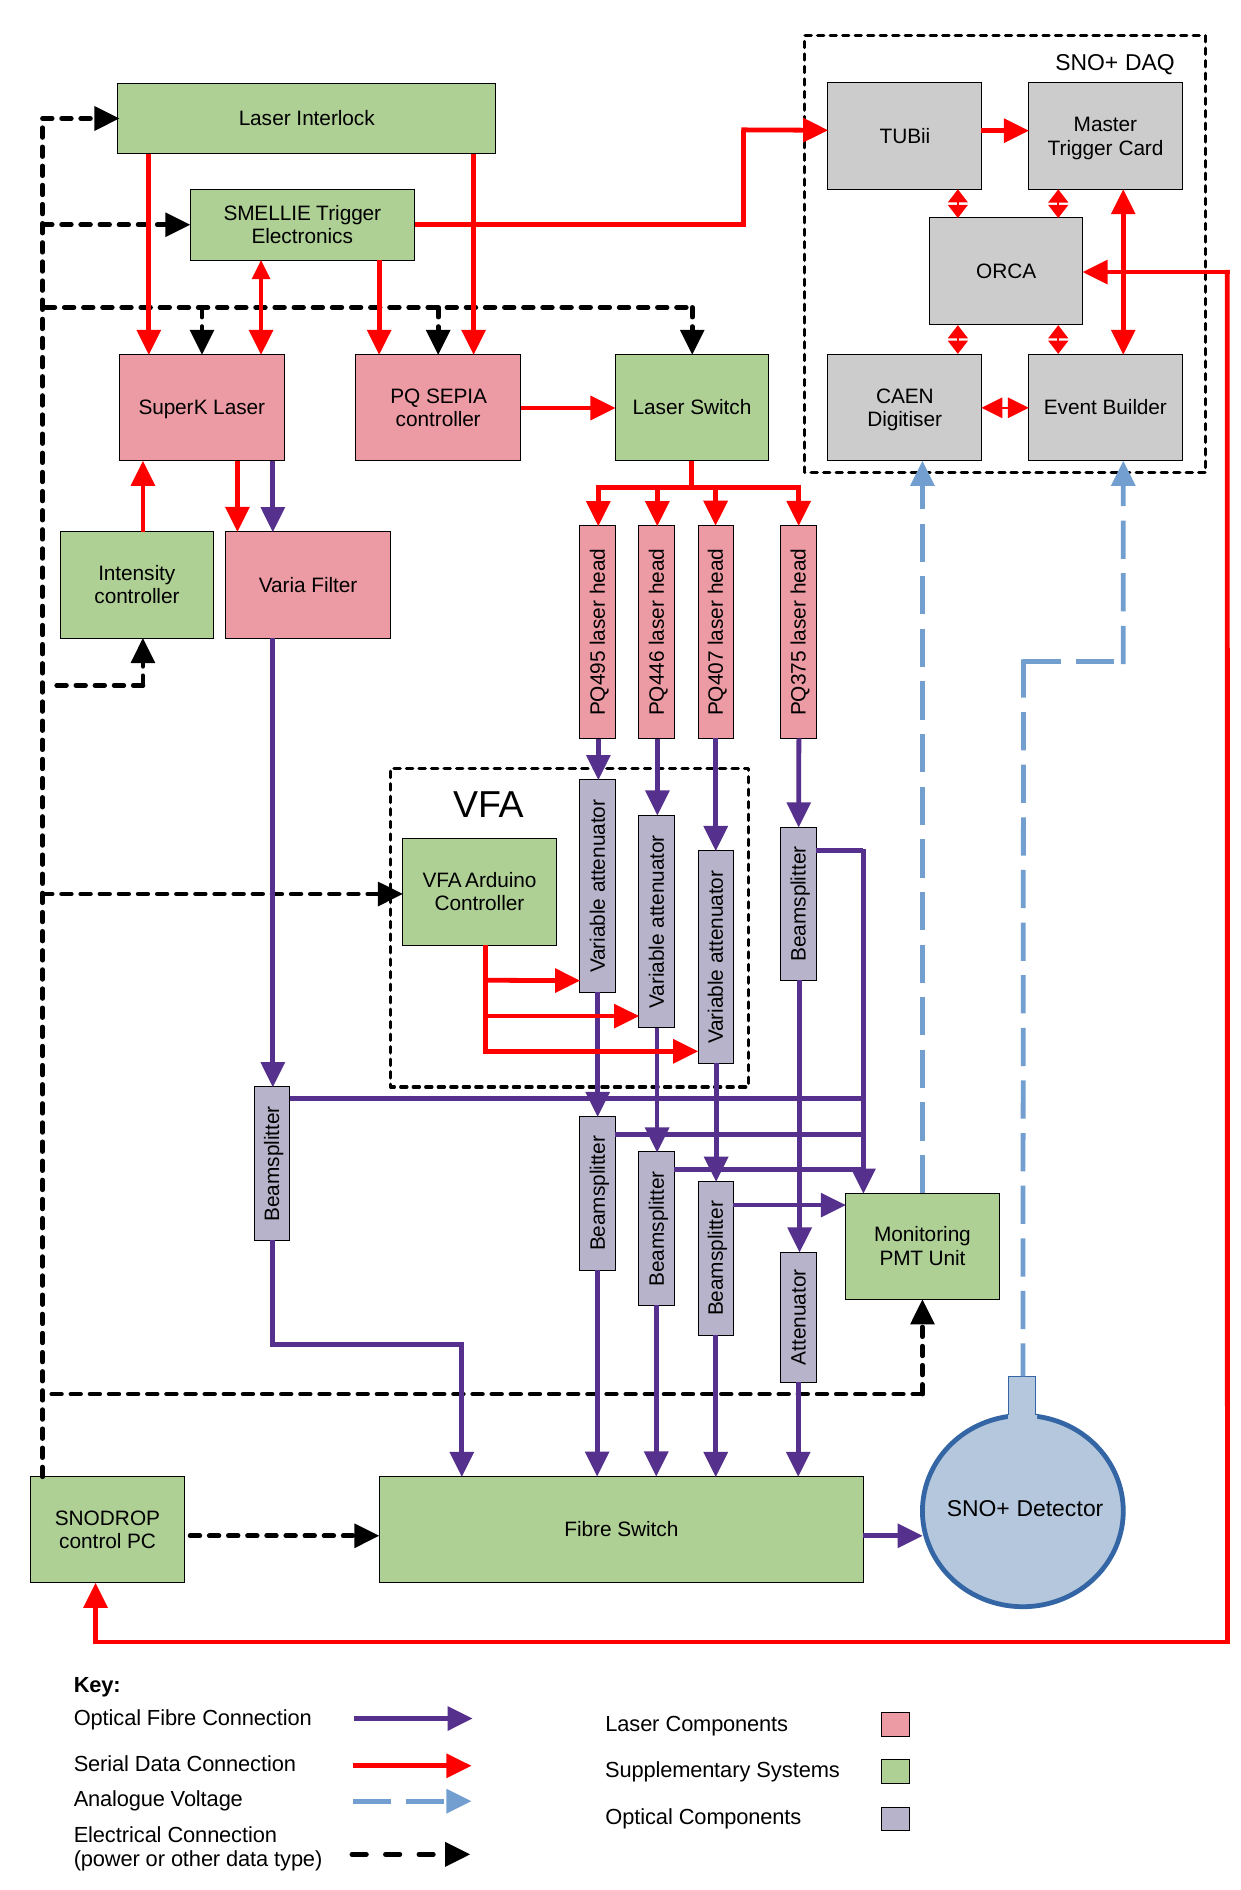

SNO+ DAQ
Laser Interlock
TUBii
Master Trigger Card
SMELLIE Trigger Electronics
ORCA
SuperK Laser
PQ SEPIA controller
Laser Switch
CAEN Digitiser
Event Builder
Intensity controller
Varia Filter
PQ495 laser head
PQ446 laser head
PQ407 laser head
PQ375 laser head
VFA
VFA Arduino Controller
Variable attenuator
Beamsplitter
Variable attenuator
Variable attenuator
Beamsplitter
Beamsplitter
Monitoring PMT Unit
Beamsplitter
Beamsplitter
Attenuator
SNO+ Detector
SNODROP control PC
Fibre Switch
Key:
Optical Fibre Connection
Laser Components
Serial Data Connection
Supplementary Systems
Analogue Voltage
Optical Components
Electrical Connection
(power or other data type)